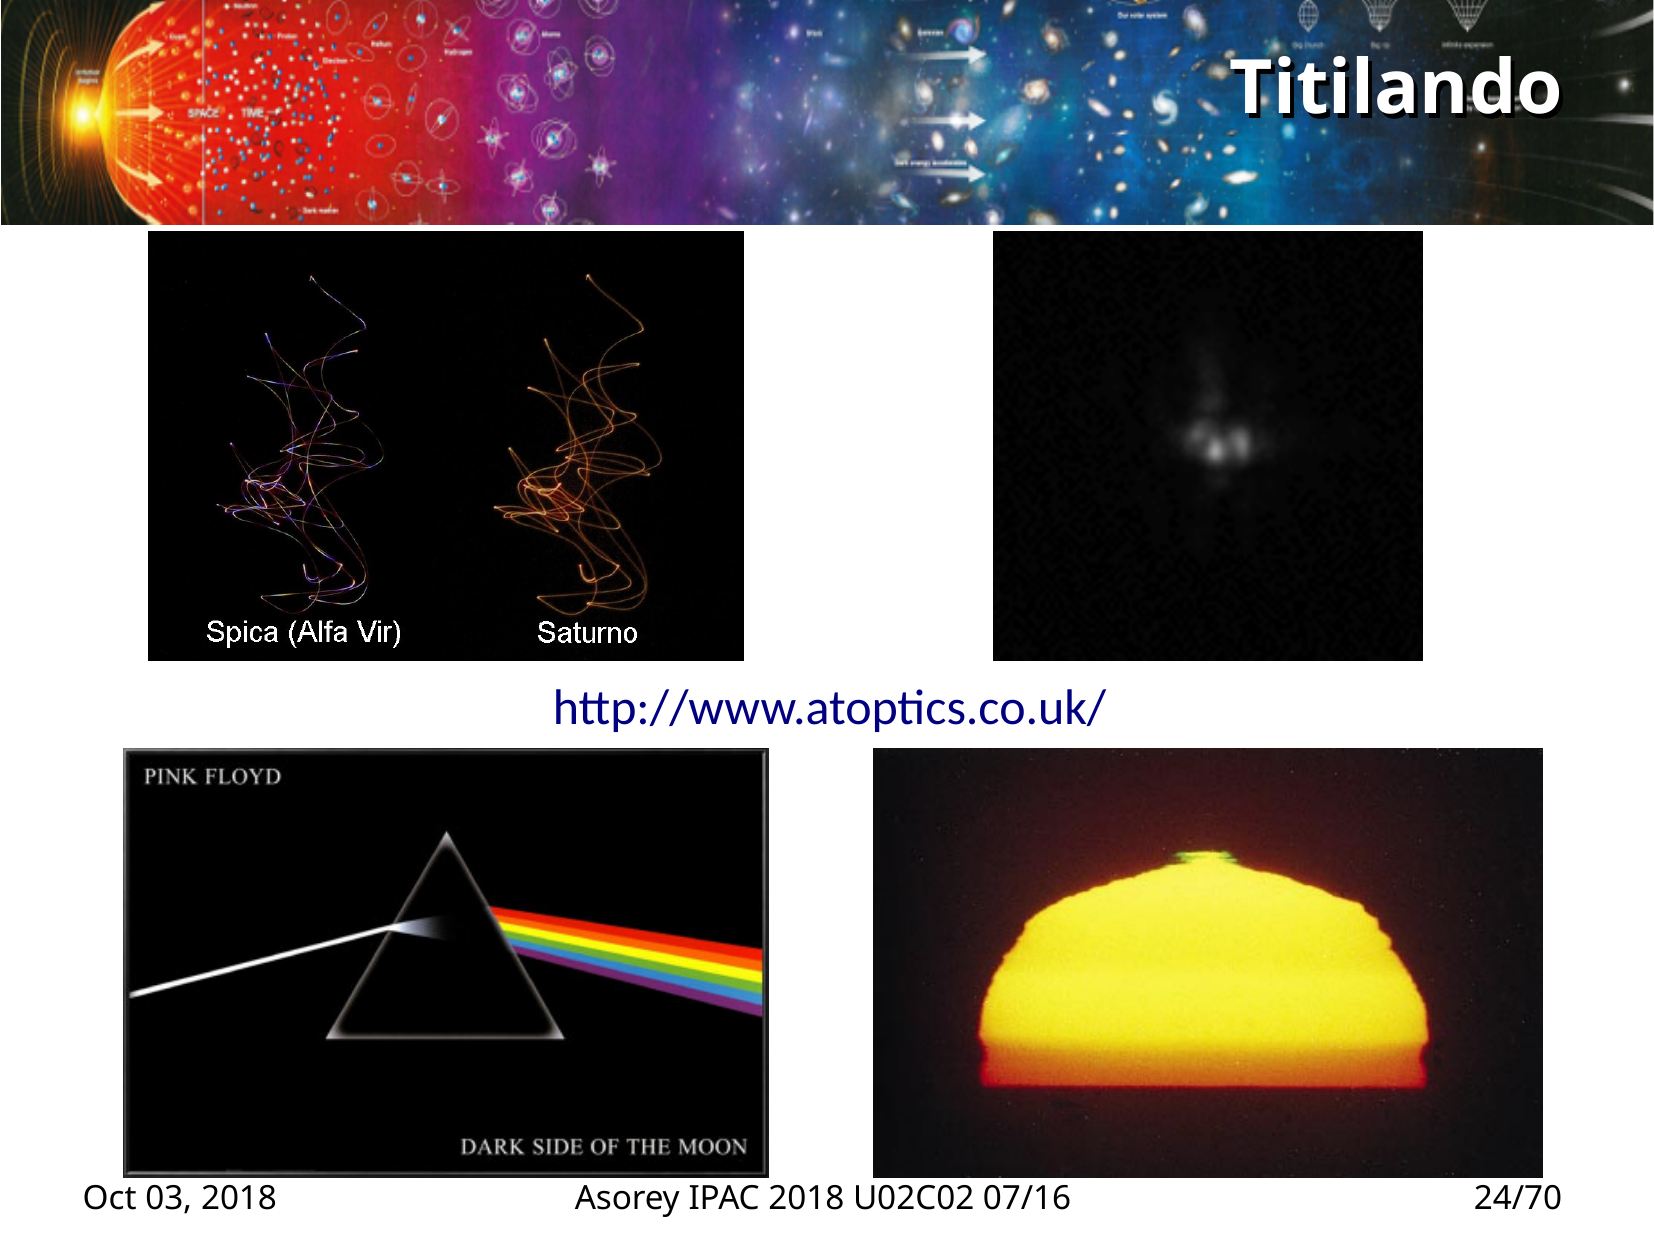

# Titilando
http://www.atoptics.co.uk/
Oct 03, 2018
Asorey IPAC 2018 U02C02 07/16
24